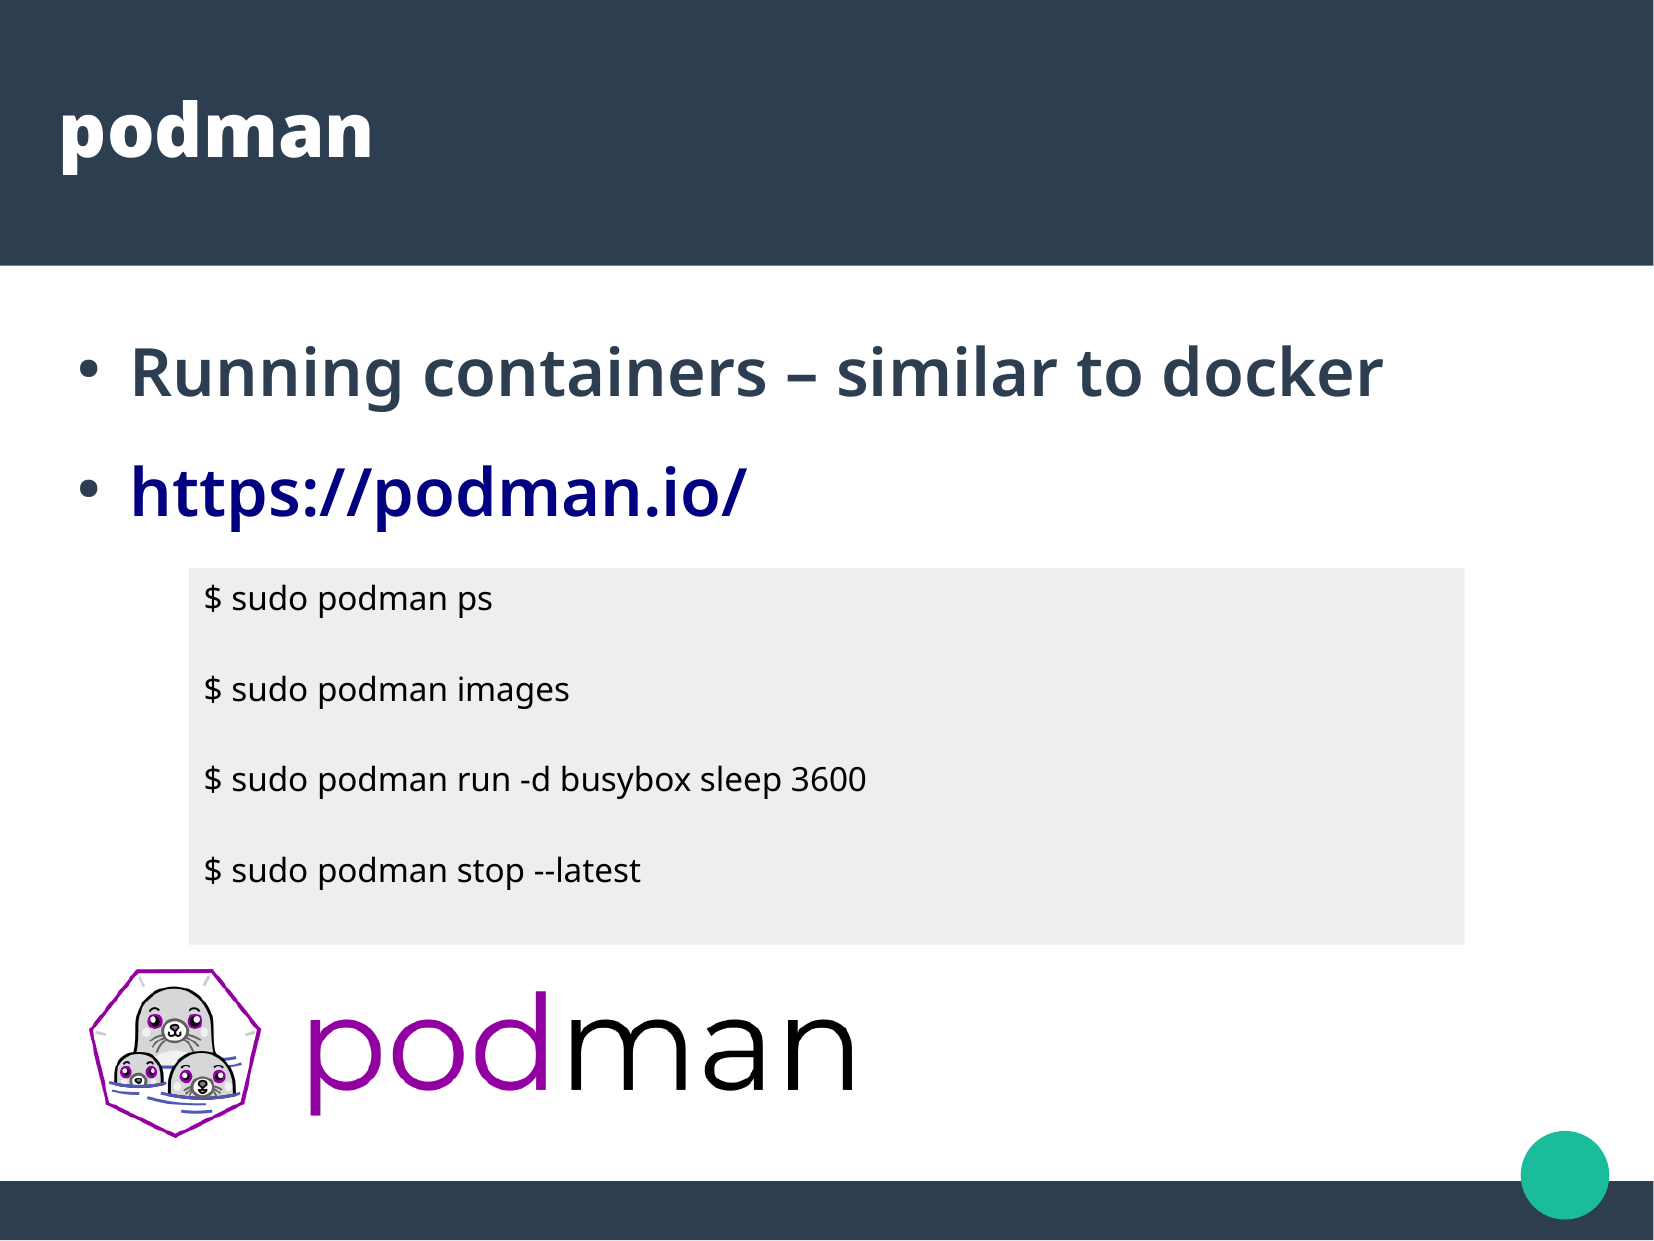

# podman
Running containers – similar to docker
https://podman.io/
$ sudo podman ps
$ sudo podman images
$ sudo podman run -d busybox sleep 3600
$ sudo podman stop --latest